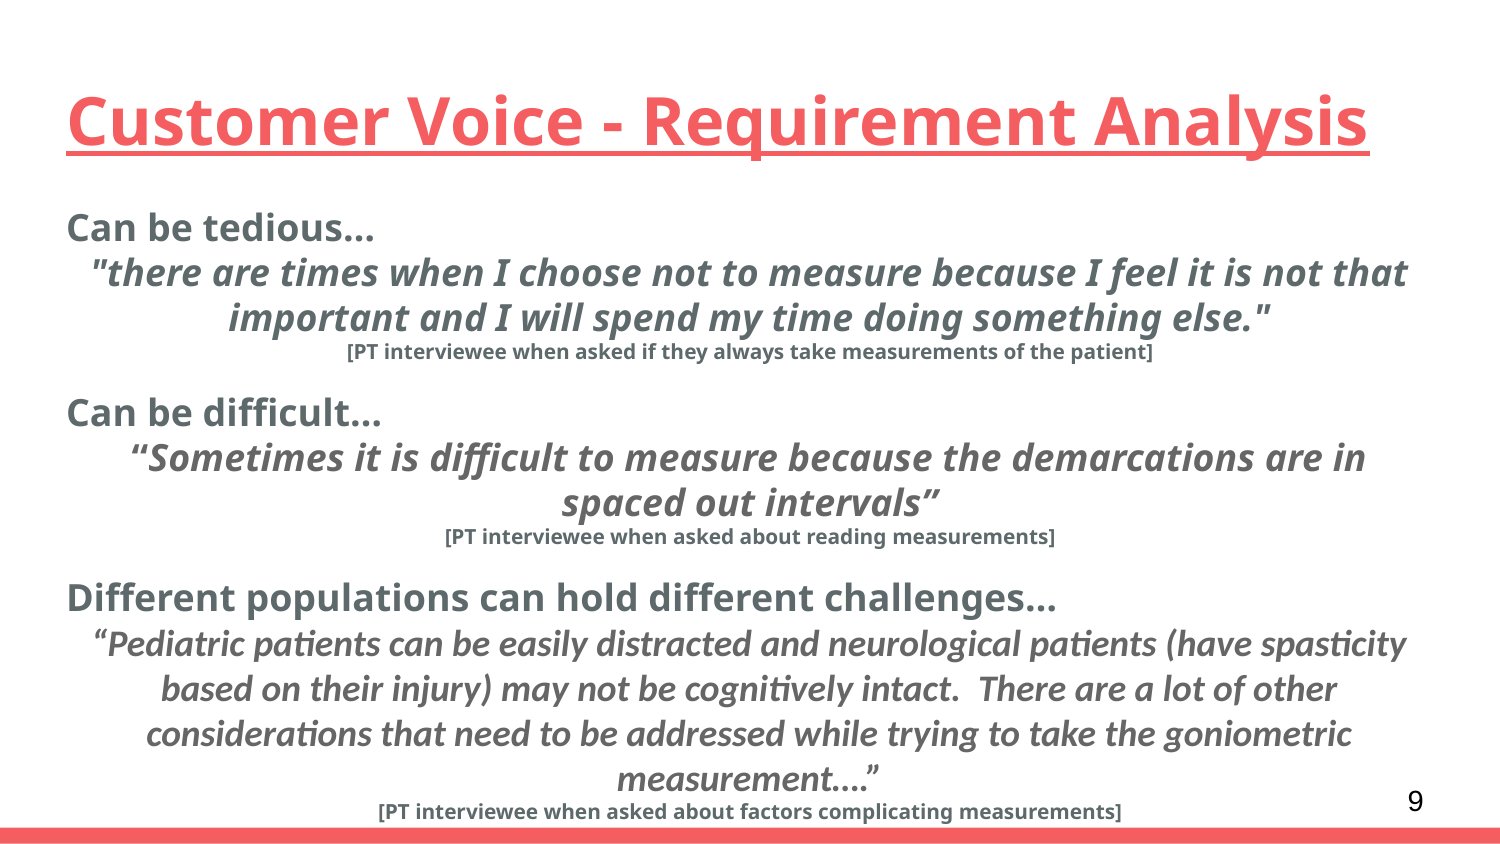

# Customer Voice - Requirement Analysis
Can be tedious…
"there are times when I choose not to measure because I feel it is not that important and I will spend my time doing something else."
[PT interviewee when asked if they always take measurements of the patient]
Can be difficult…
“Sometimes it is difficult to measure because the demarcations are in spaced out intervals”
[PT interviewee when asked about reading measurements]
Different populations can hold different challenges…
“Pediatric patients can be easily distracted and neurological patients (have spasticity based on their injury) may not be cognitively intact. There are a lot of other considerations that need to be addressed while trying to take the goniometric measurement….”
[PT interviewee when asked about factors complicating measurements]